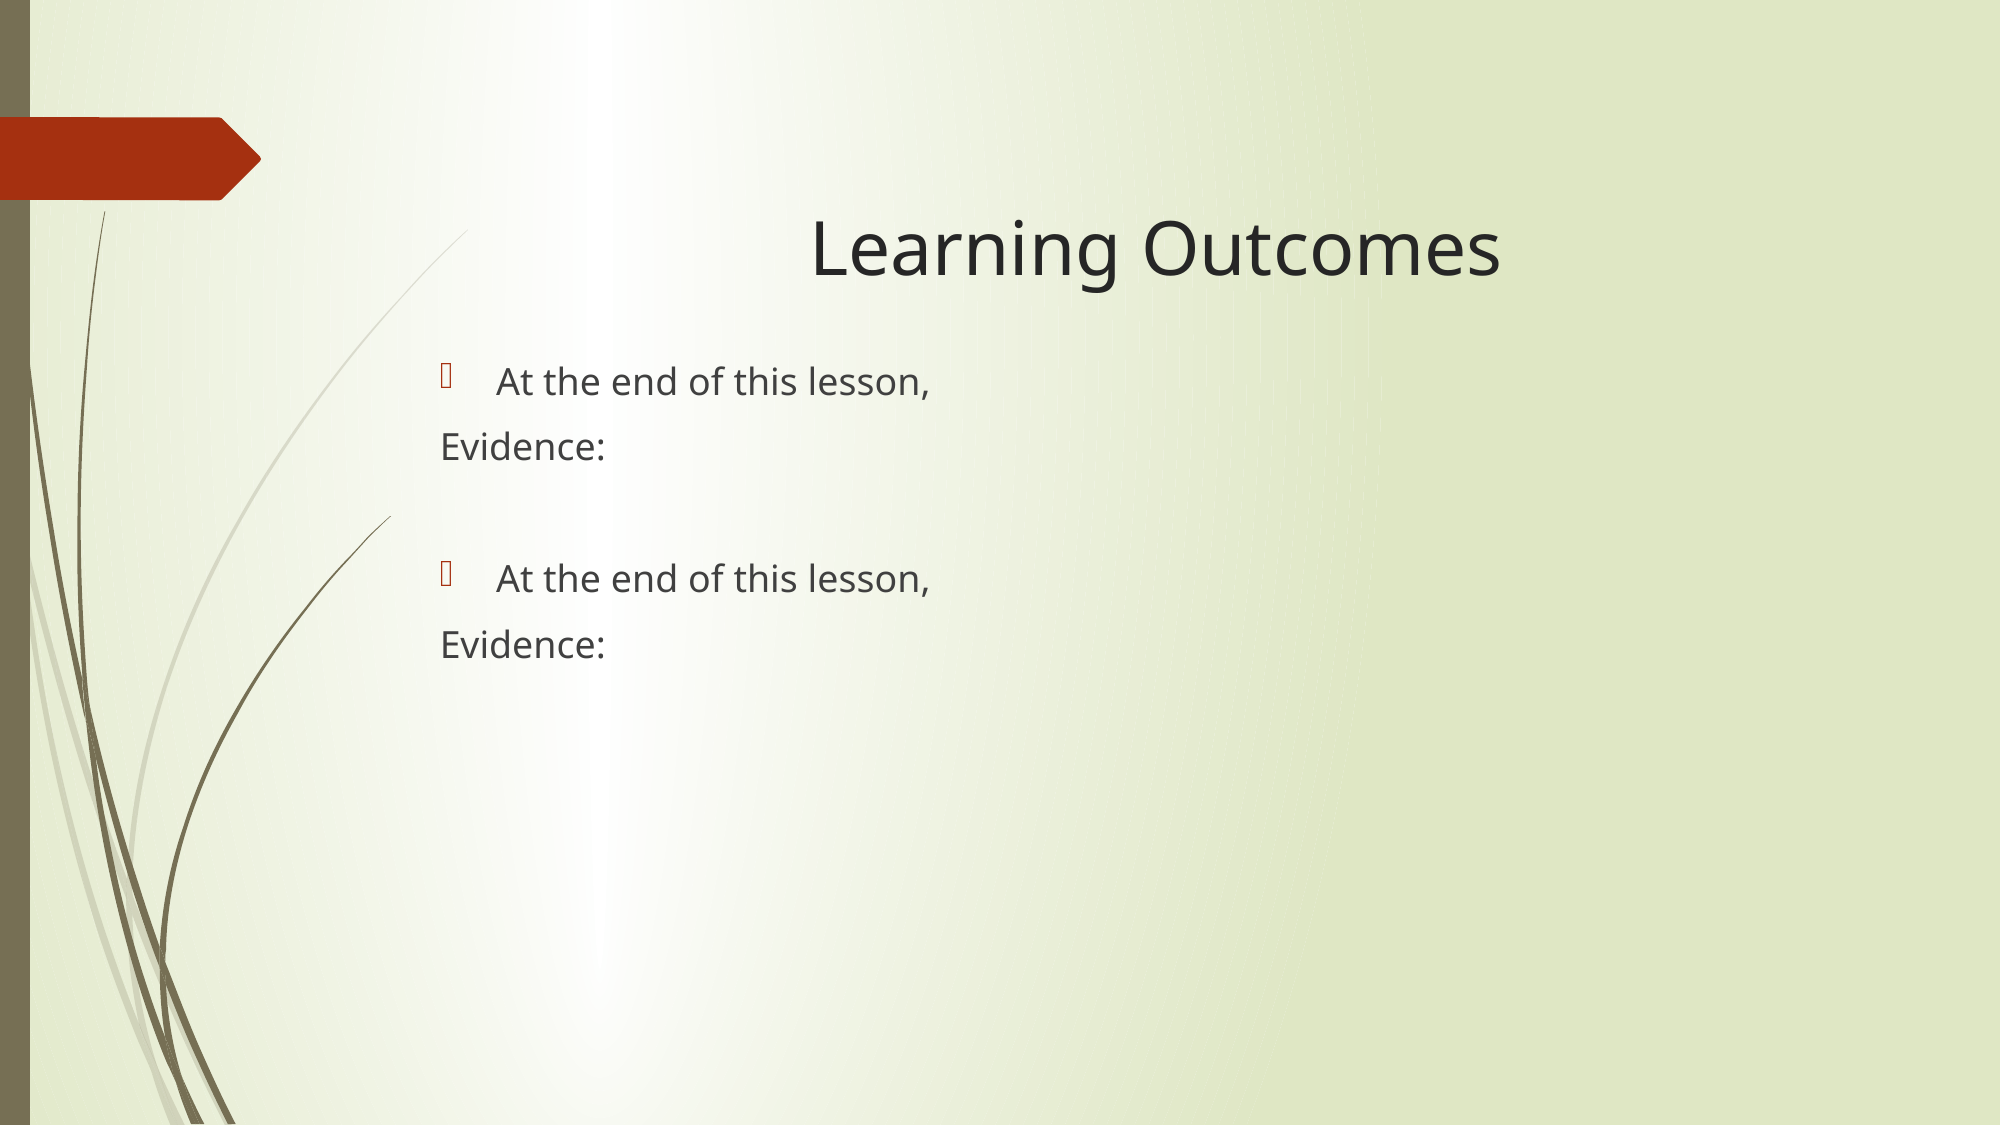

# Learning Outcomes
At the end of this lesson,
Evidence:
At the end of this lesson,
Evidence: